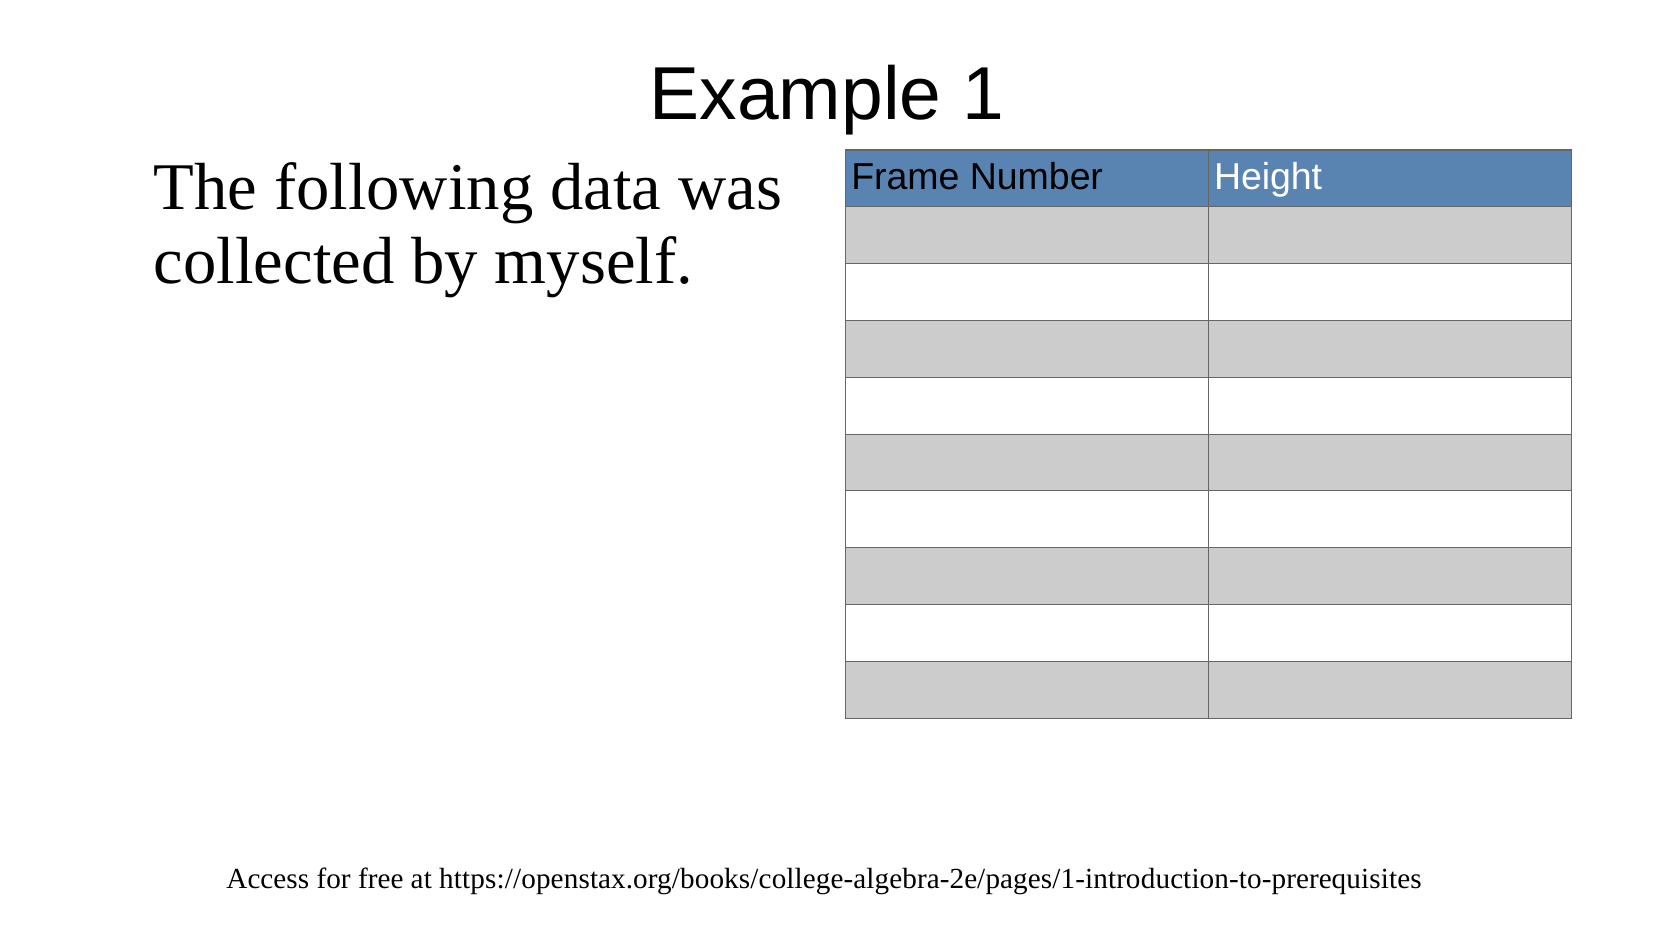

# Example 1
The following data was collected by myself.
| Frame Number | Height |
| --- | --- |
| | |
| | |
| | |
| | |
| | |
| | |
| | |
| | |
| | |
Access for free at https://openstax.org/books/college-algebra-2e/pages/1-introduction-to-prerequisites